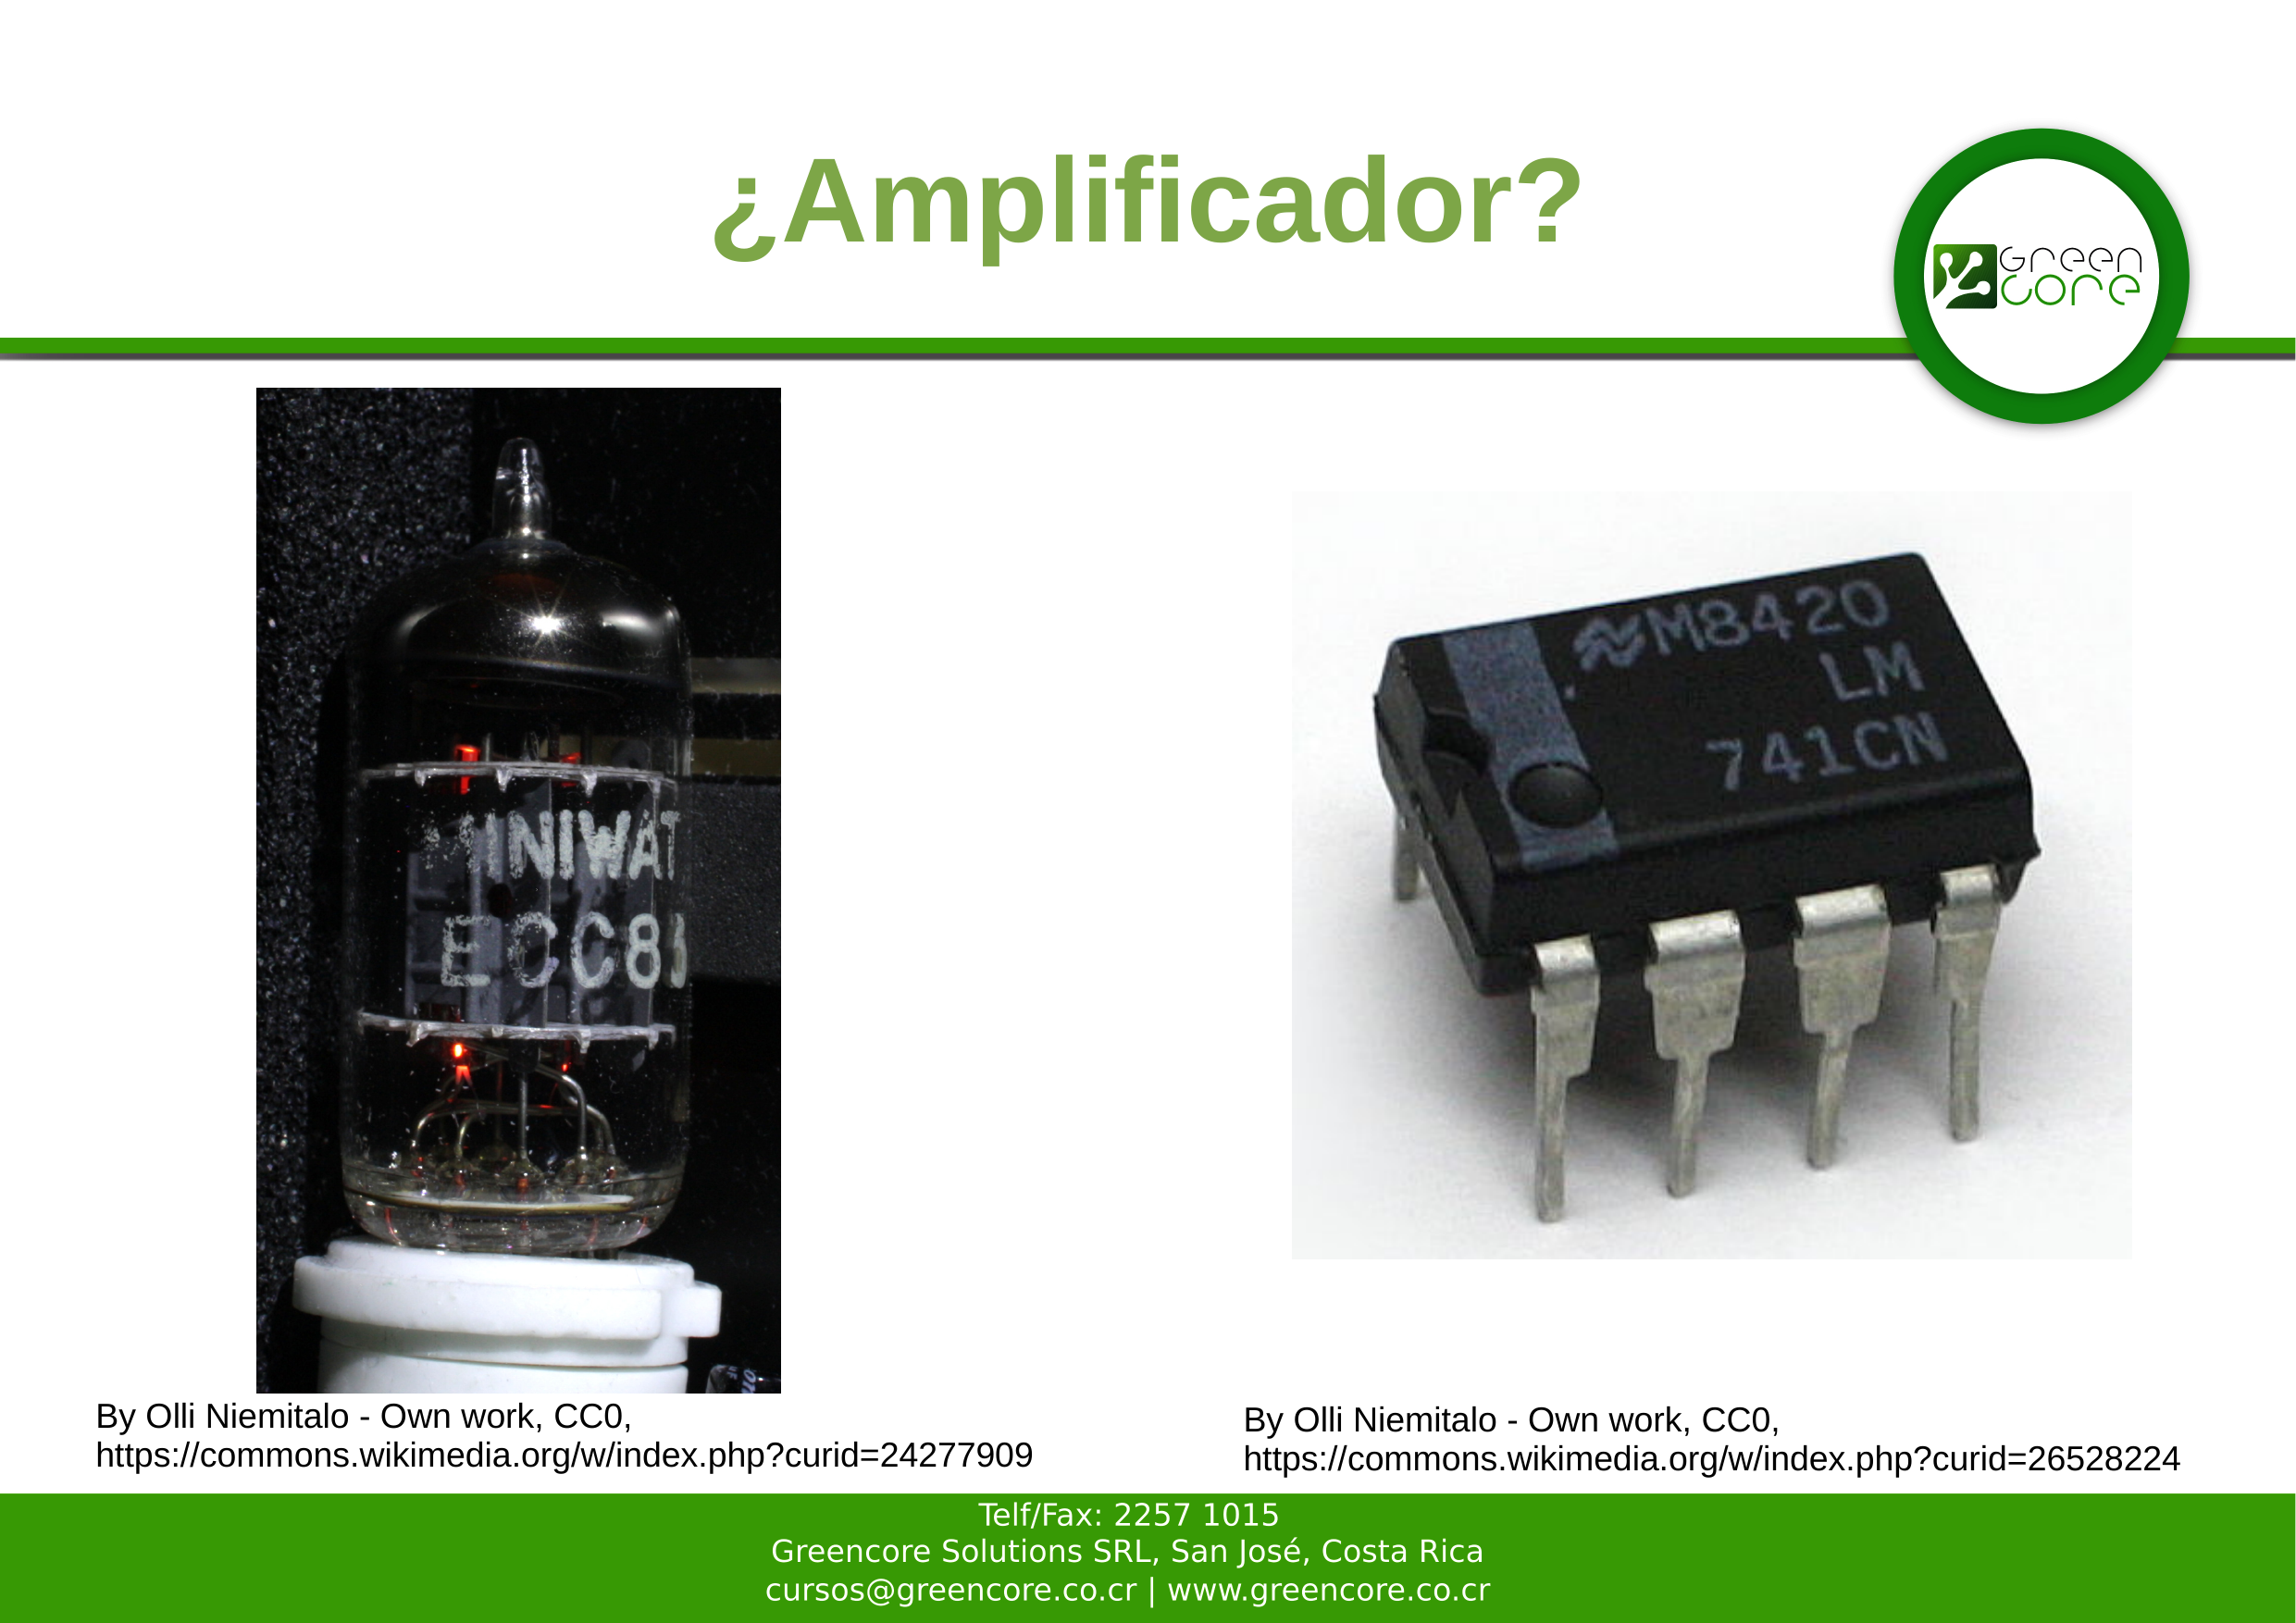

# ¿Amplificador?
By Olli Niemitalo - Own work, CC0, https://commons.wikimedia.org/w/index.php?curid=24277909
By Olli Niemitalo - Own work, CC0, https://commons.wikimedia.org/w/index.php?curid=26528224